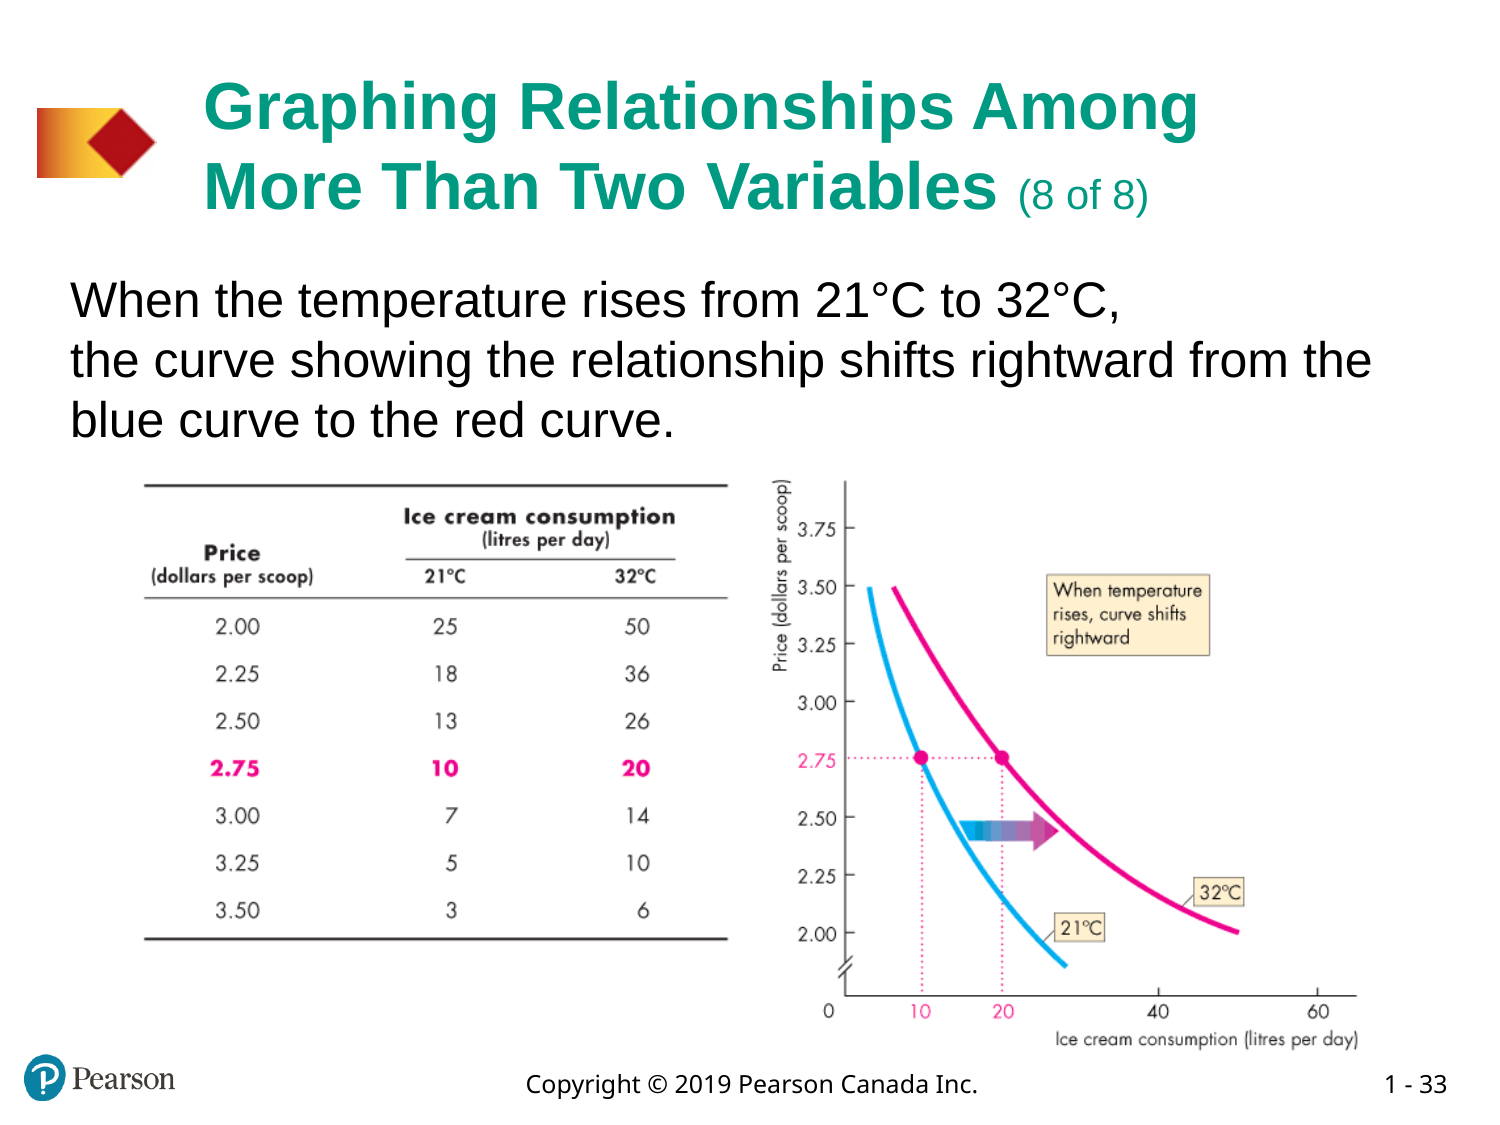

# Graphing Relationships Among More Than Two Variables (8 of 8)
When the temperature rises from 21°C to 32°C,
the curve showing the relationship shifts rightward from the blue curve to the red curve.